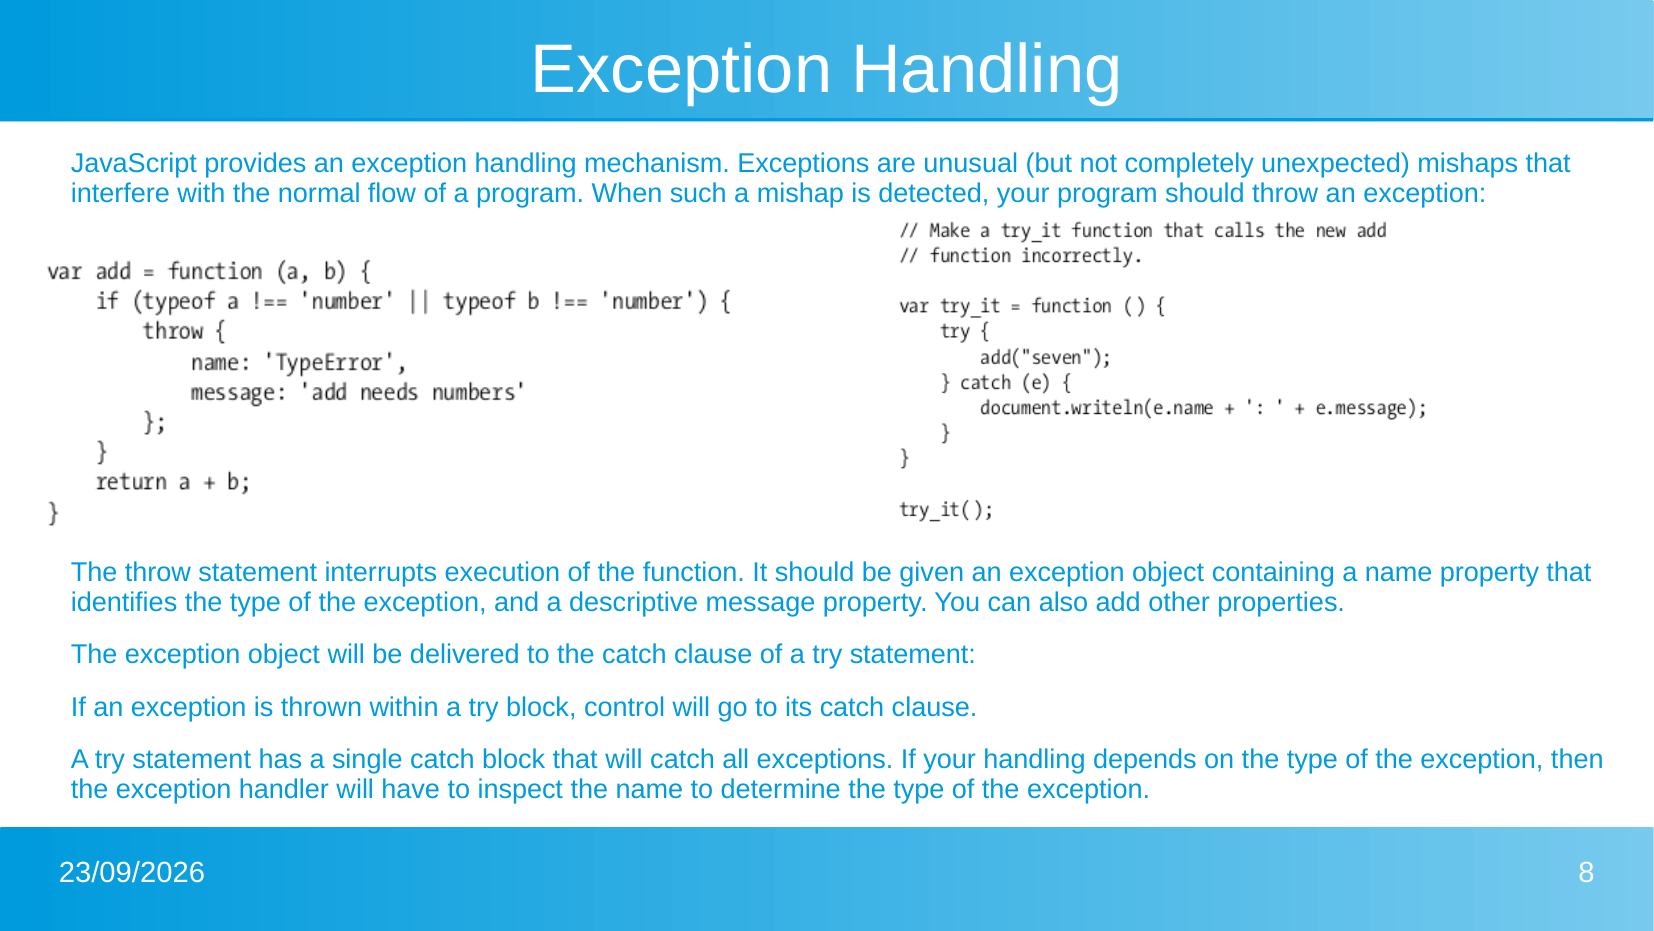

# Exception Handling
JavaScript provides an exception handling mechanism. Exceptions are unusual (but not completely unexpected) mishaps that interfere with the normal flow of a program. When such a mishap is detected, your program should throw an exception:
The throw statement interrupts execution of the function. It should be given an exception object containing a name property that identifies the type of the exception, and a descriptive message property. You can also add other properties.
The exception object will be delivered to the catch clause of a try statement:
If an exception is thrown within a try block, control will go to its catch clause.
A try statement has a single catch block that will catch all exceptions. If your handling depends on the type of the exception, then the exception handler will have to inspect the name to determine the type of the exception.
8